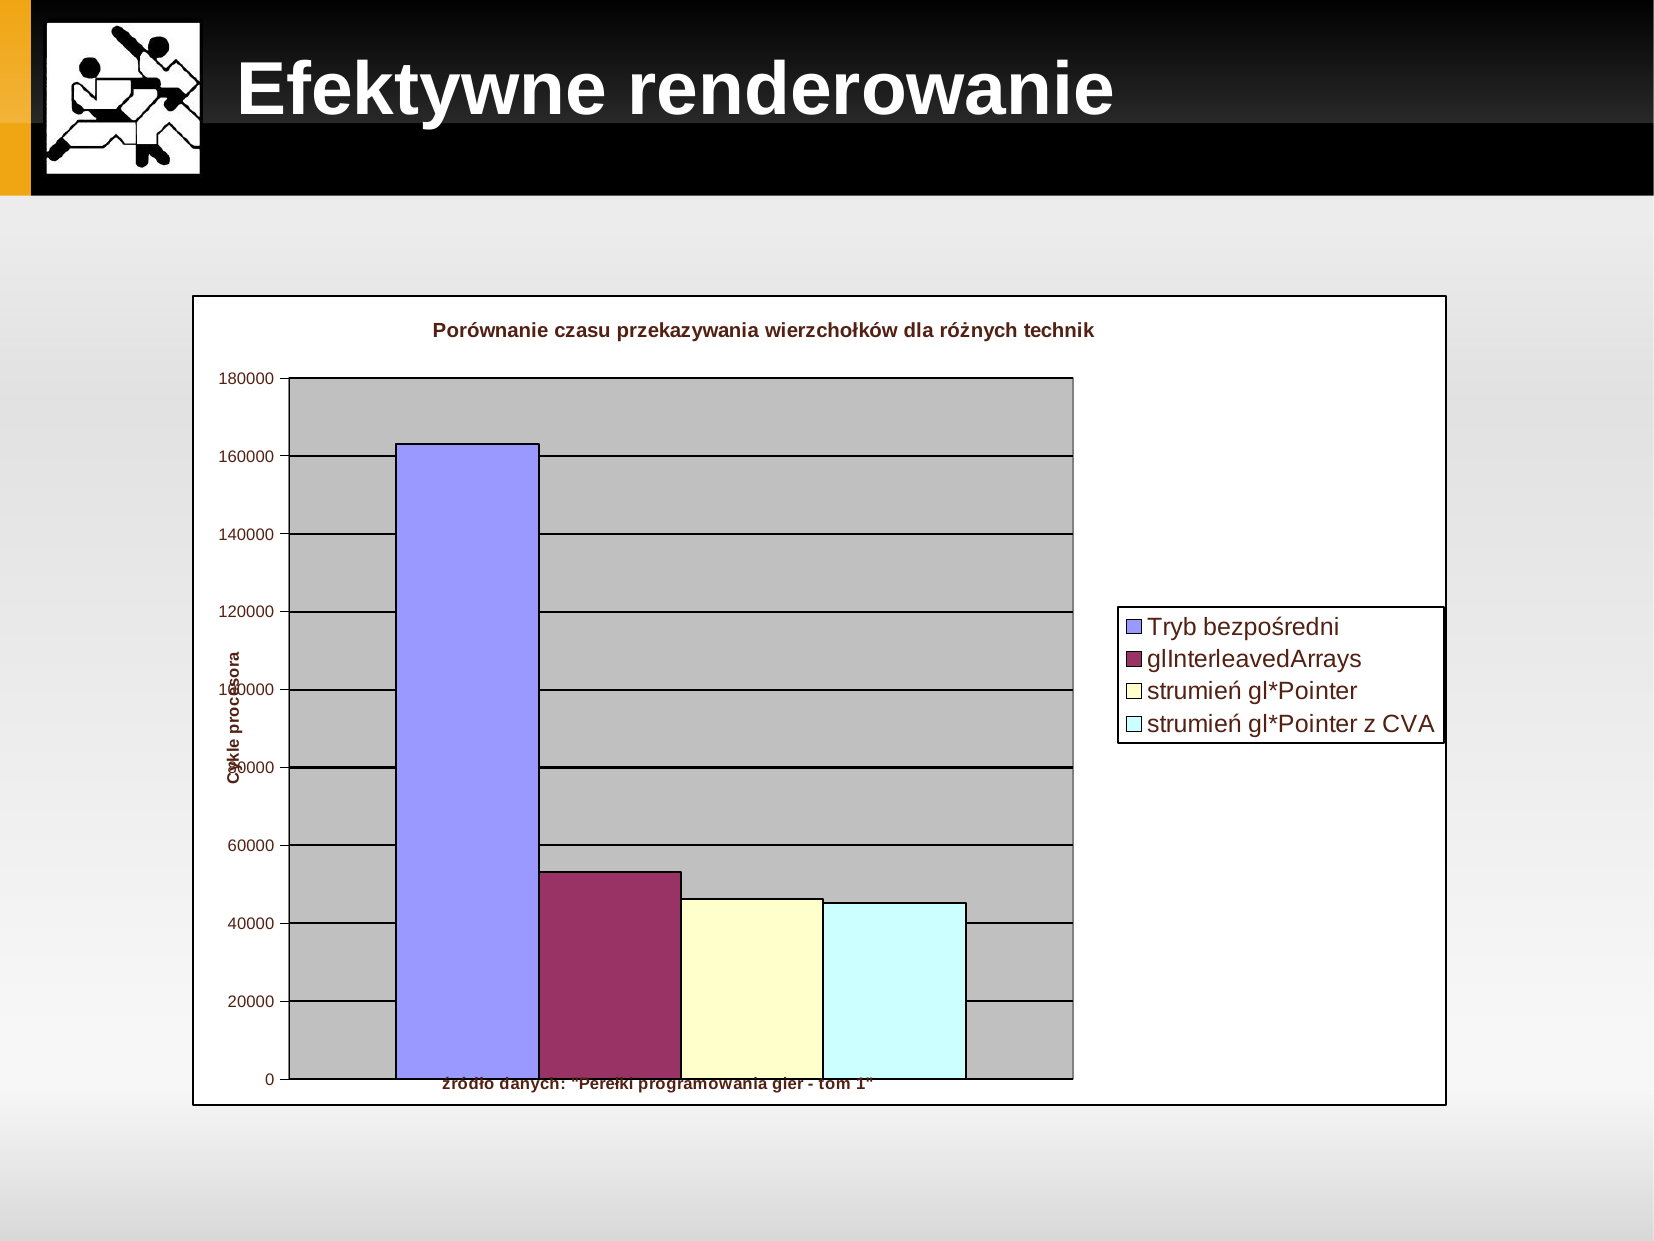

# Efektywne renderowanie
### Chart: Porównanie czasu przekazywania wierzchołków dla różnych technik
| Category | Tryb bezpośredni | glInterleavedArrays | strumień gl*Pointer | strumień gl*Pointer z CVA |
|---|---|---|---|---|
| Wiersz 2 | 163154.0 | 53184.0 | 46247.0 | 45183.0 |